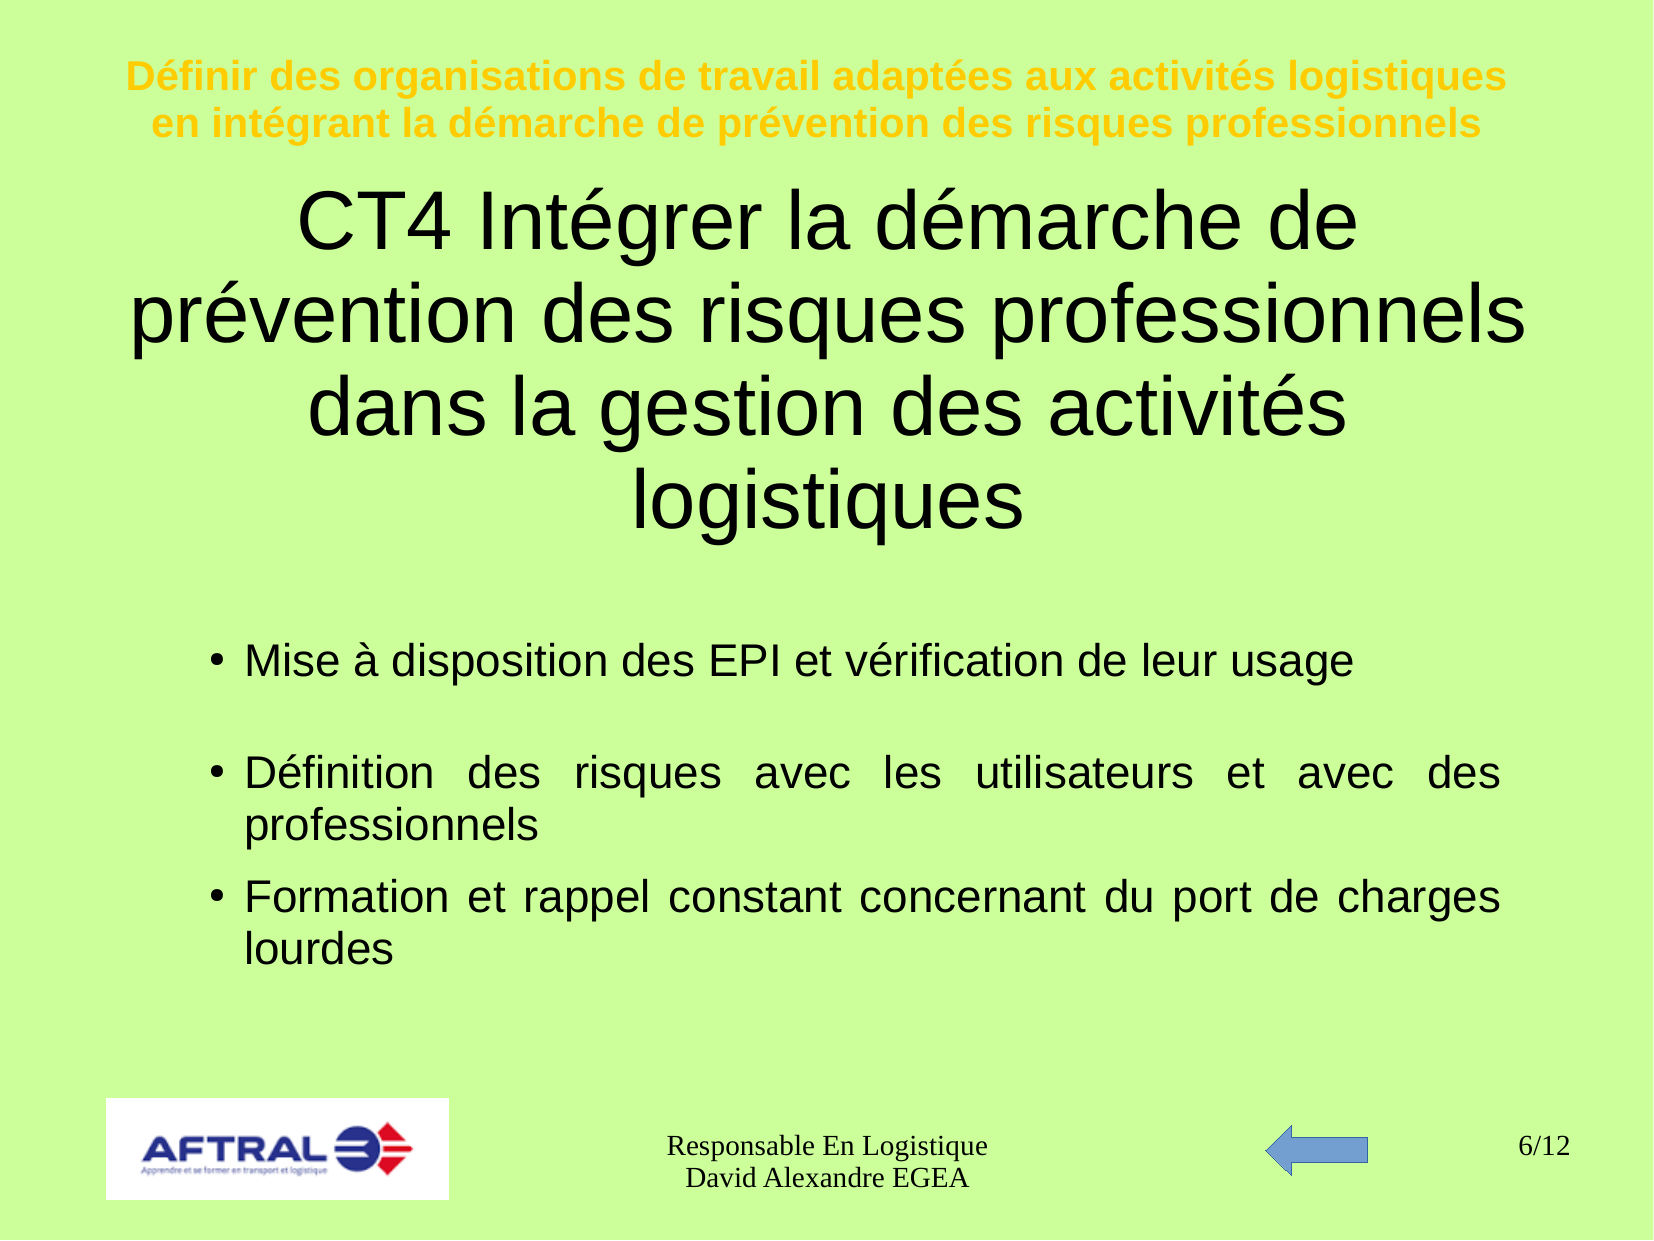

Définir des organisations de travail adaptées aux activités logistiques en intégrant la démarche de prévention des risques professionnels
CT4 Intégrer la démarche de prévention des risques professionnels dans la gestion des activités logistiques
Mise à disposition des EPI et vérification de leur usage
Définition des risques avec les utilisateurs et avec des professionnels
Formation et rappel constant concernant du port de charges lourdes
Responsable En Logistique EGEA
6